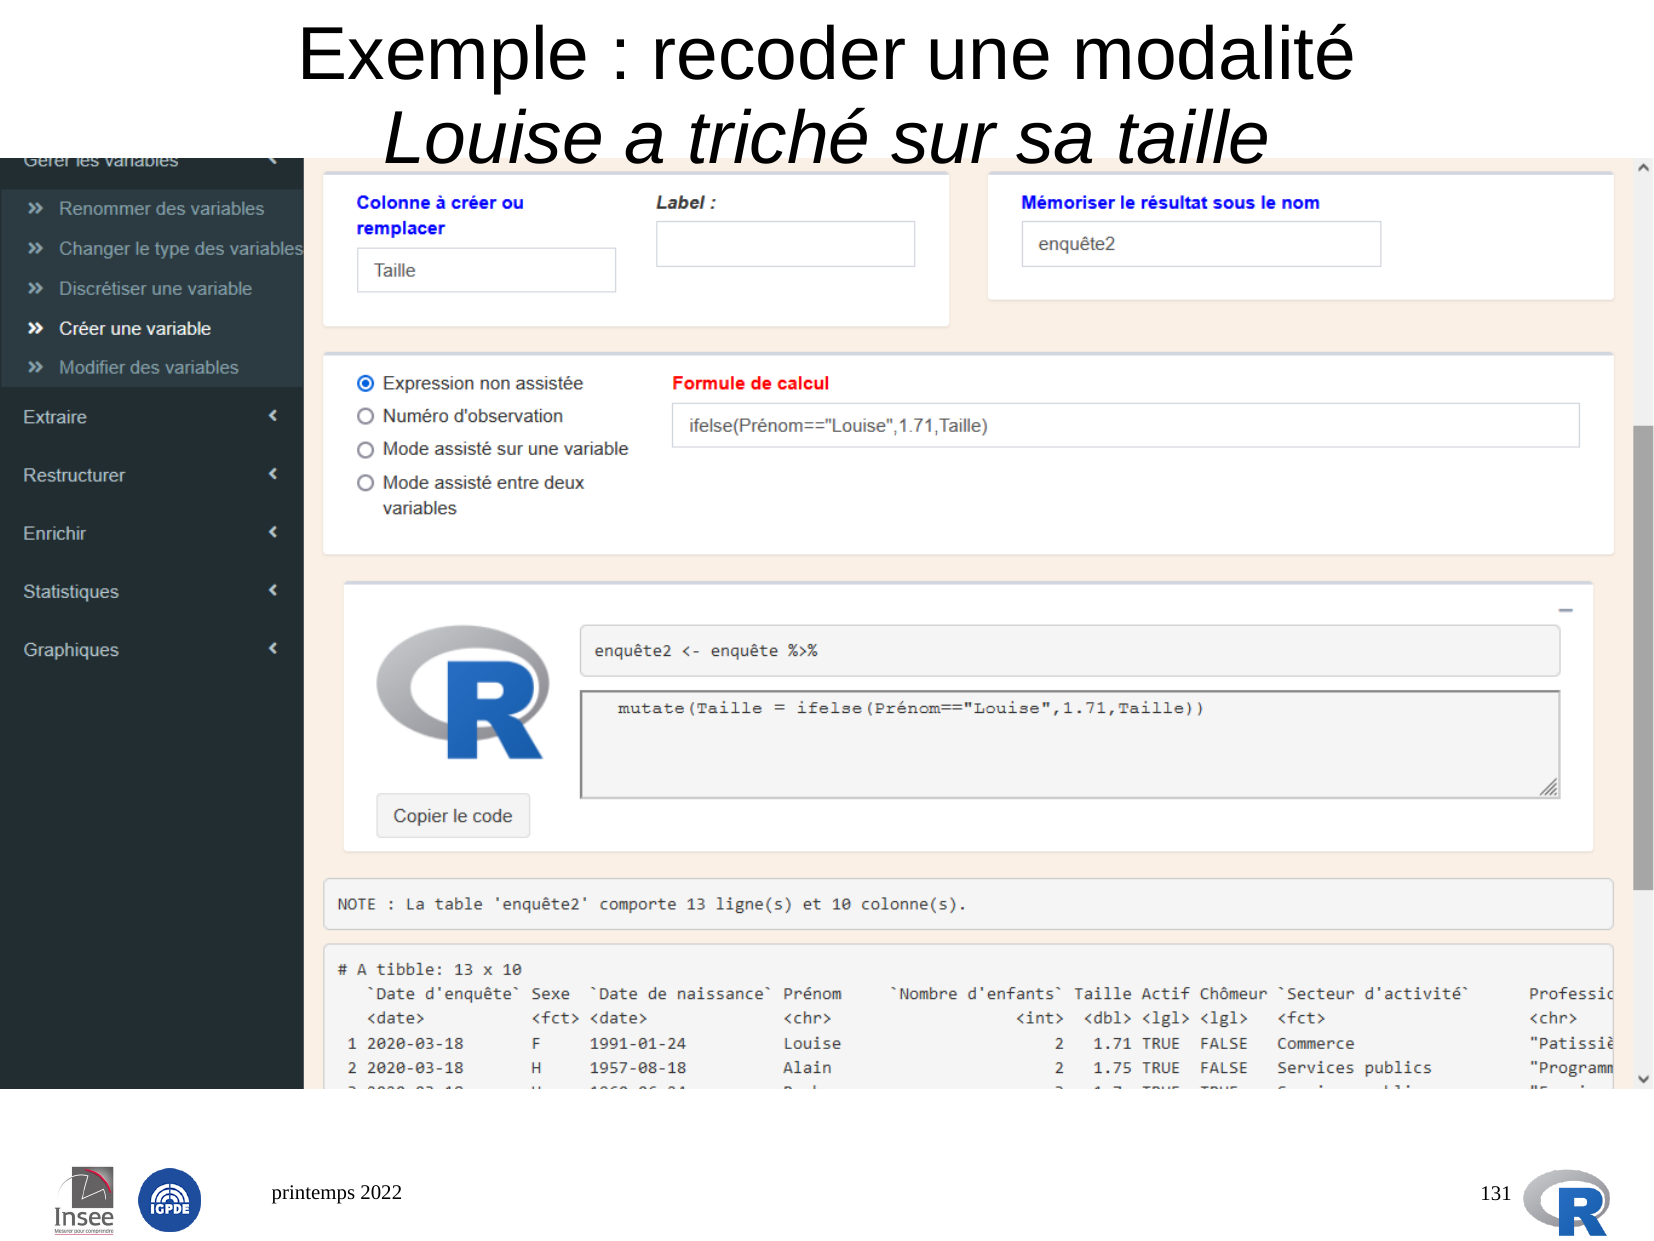

# Exemple : recoder une modalité Louise a triché sur sa taille
printemps 2022
131